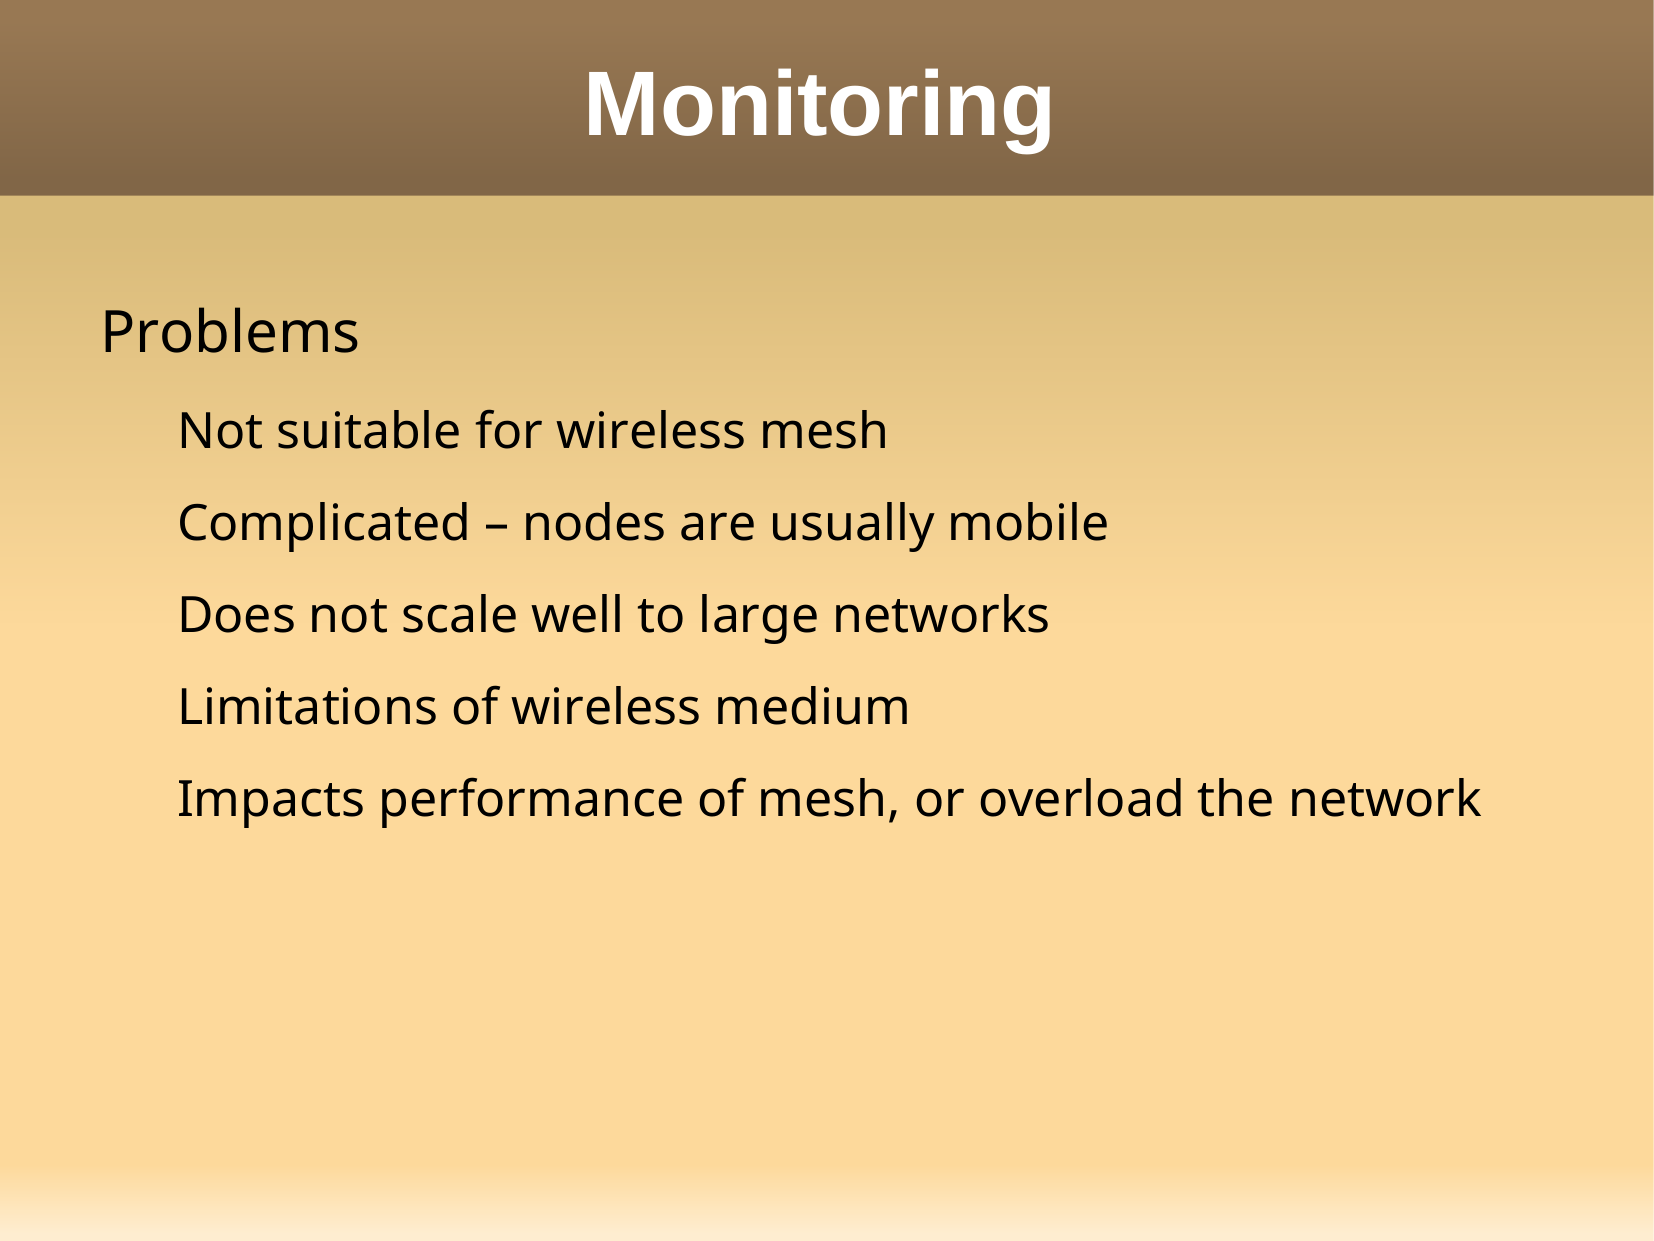

# Monitoring
Problems
Not suitable for wireless mesh
Complicated – nodes are usually mobile
Does not scale well to large networks
Limitations of wireless medium
Impacts performance of mesh, or overload the network